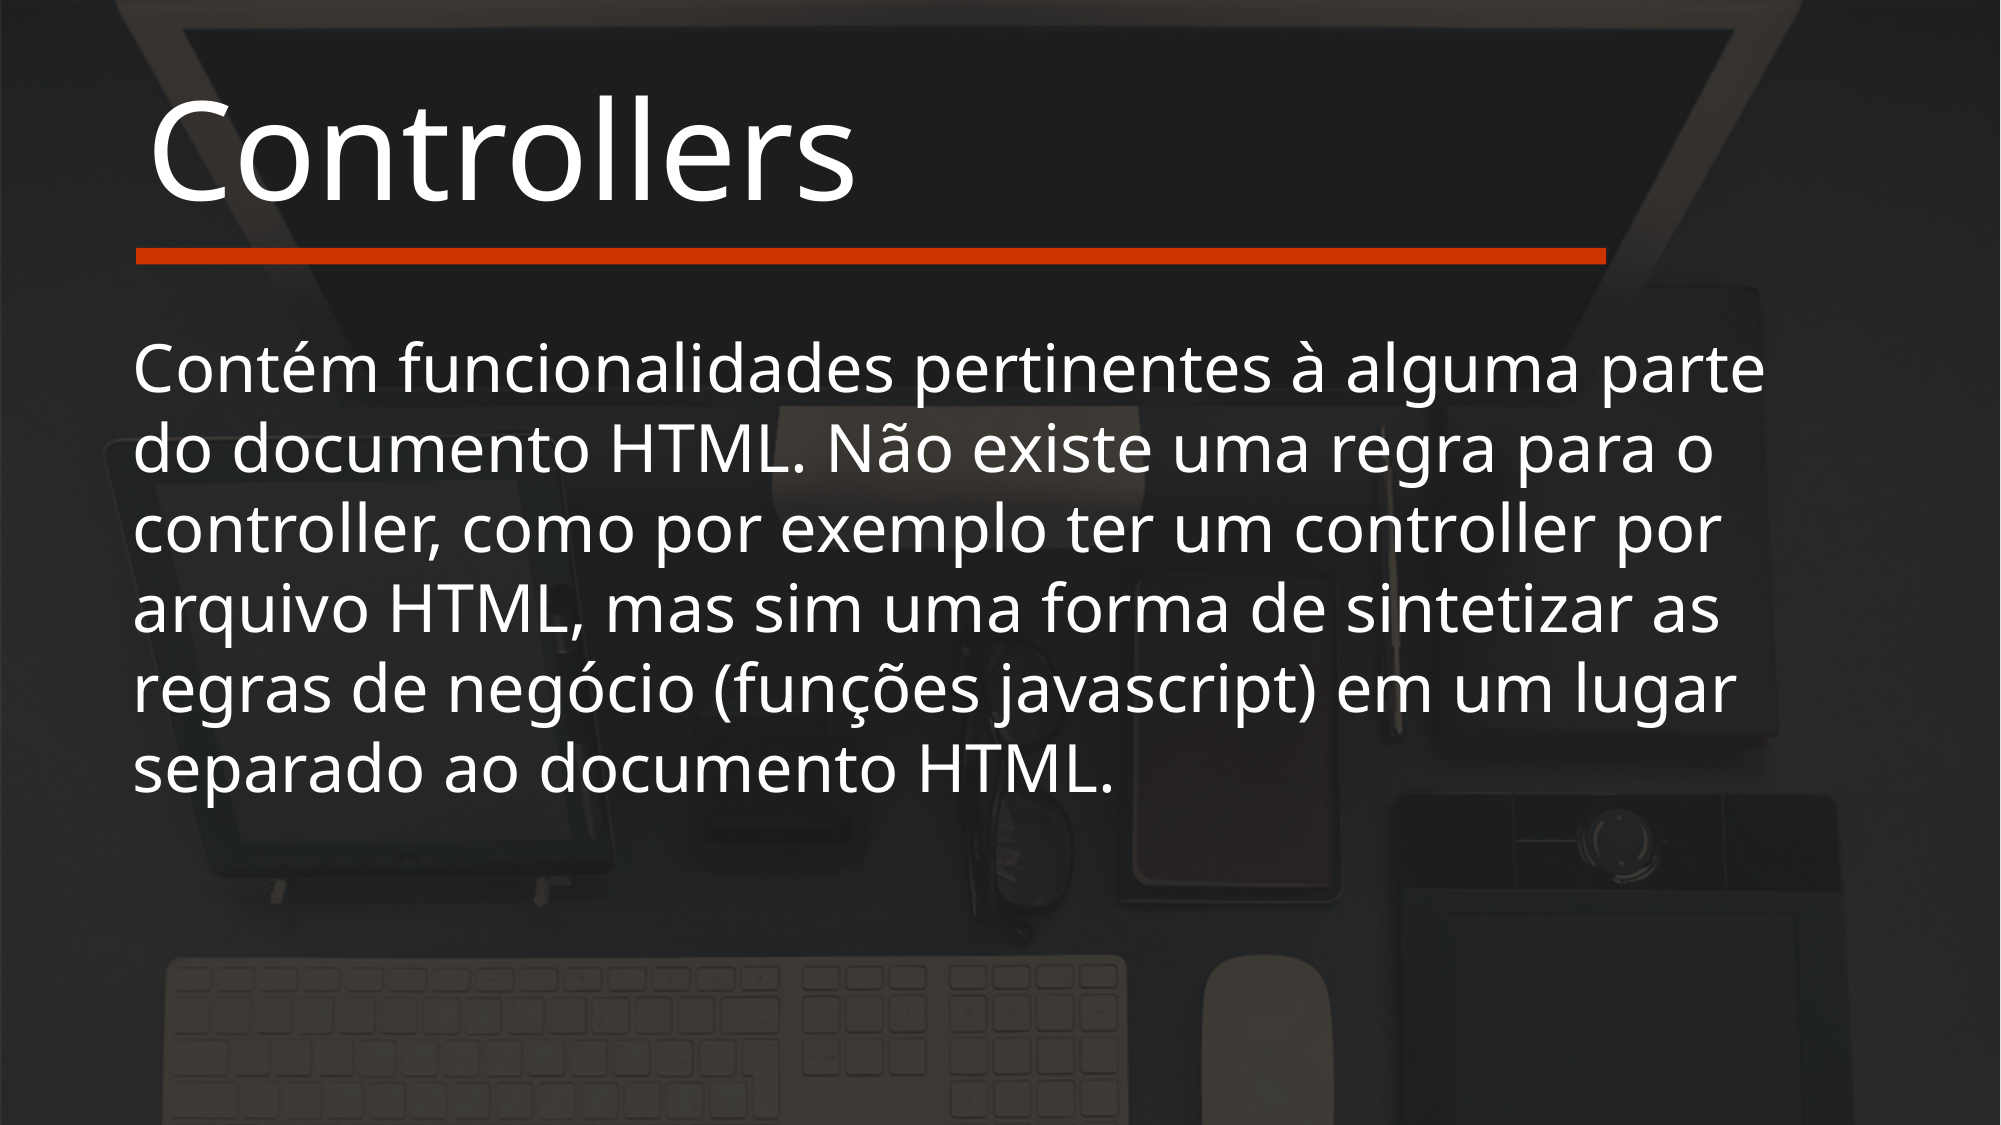

Controllers
Contém funcionalidades pertinentes à alguma parte do documento HTML. Não existe uma regra para o controller, como por exemplo ter um controller por arquivo HTML, mas sim uma forma de sintetizar as regras de negócio (funções javascript) em um lugar separado ao documento HTML.